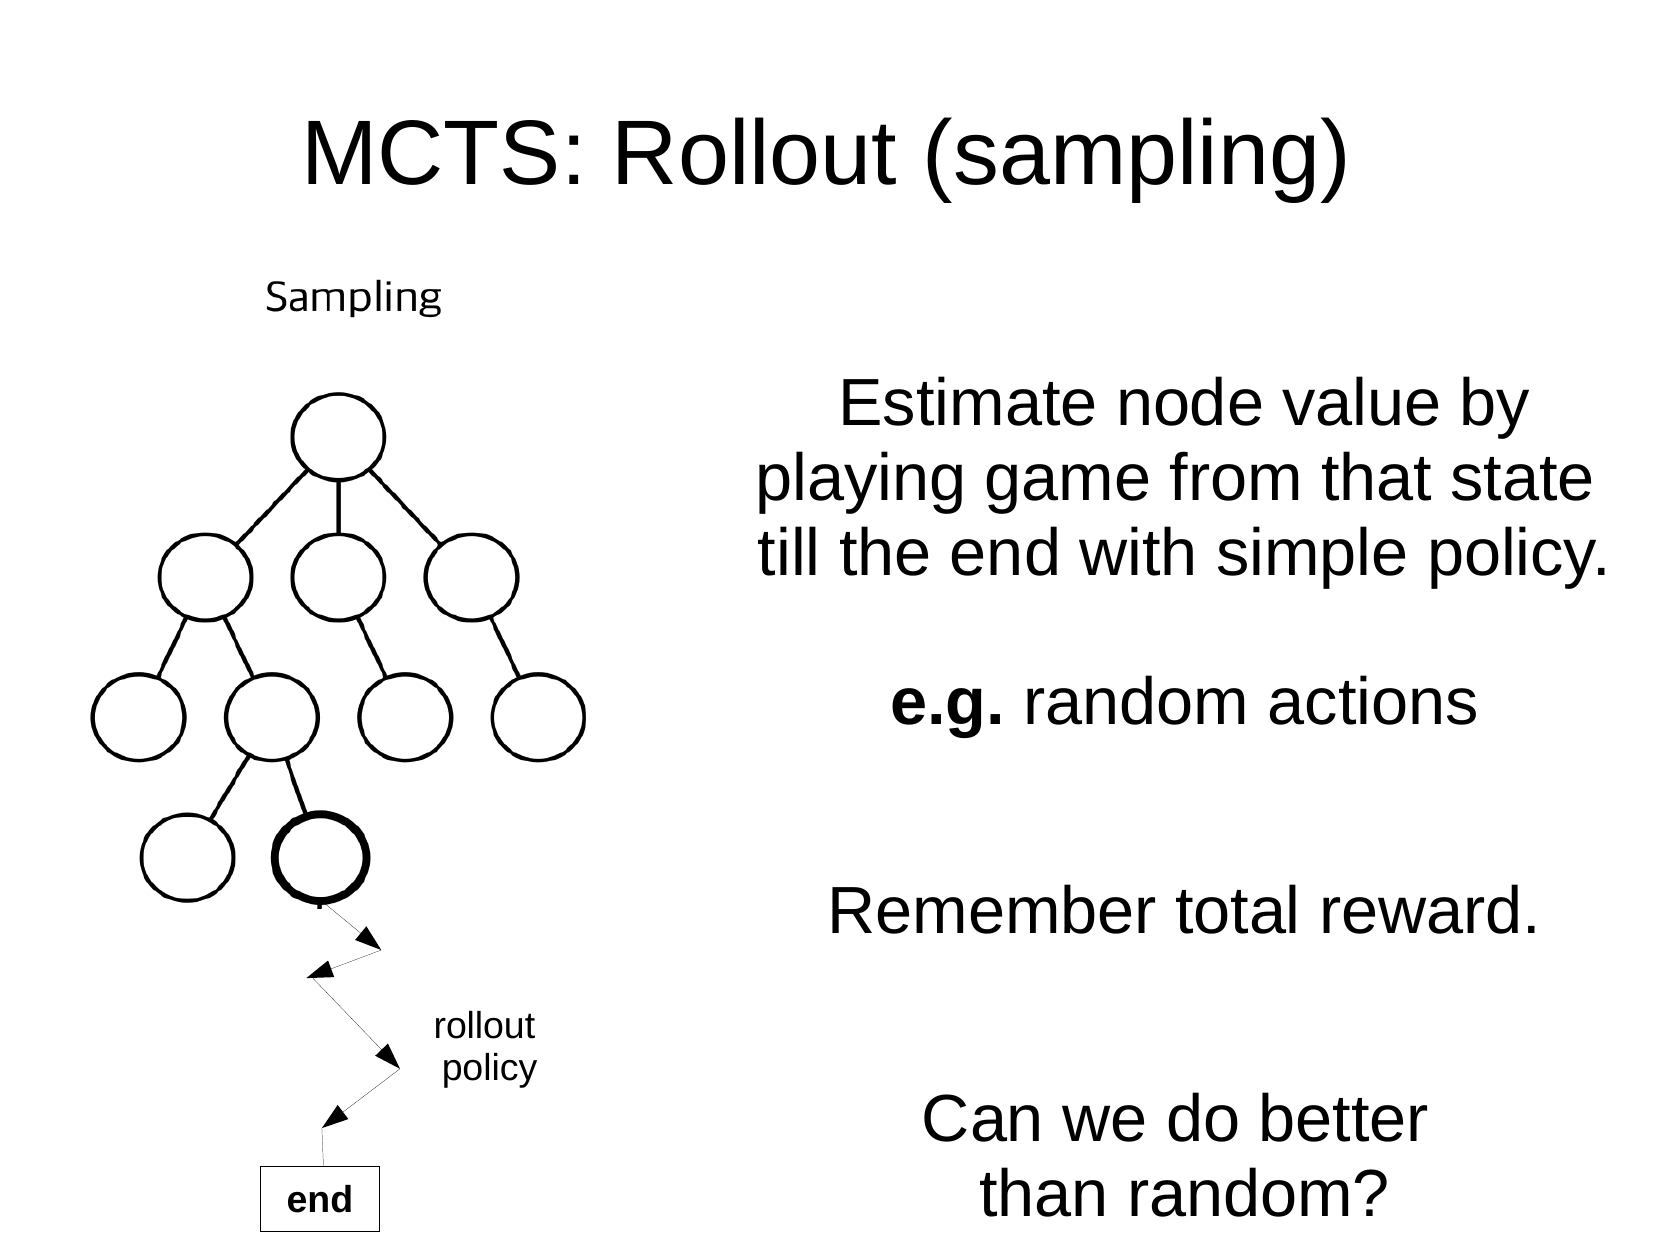

# MCTS: Rollout (sampling)
Estimate node value by playing game from that state
till the end with simple policy.
e.g. random actions
Remember total reward.
Can we do better
than random?
rollout
policy
end